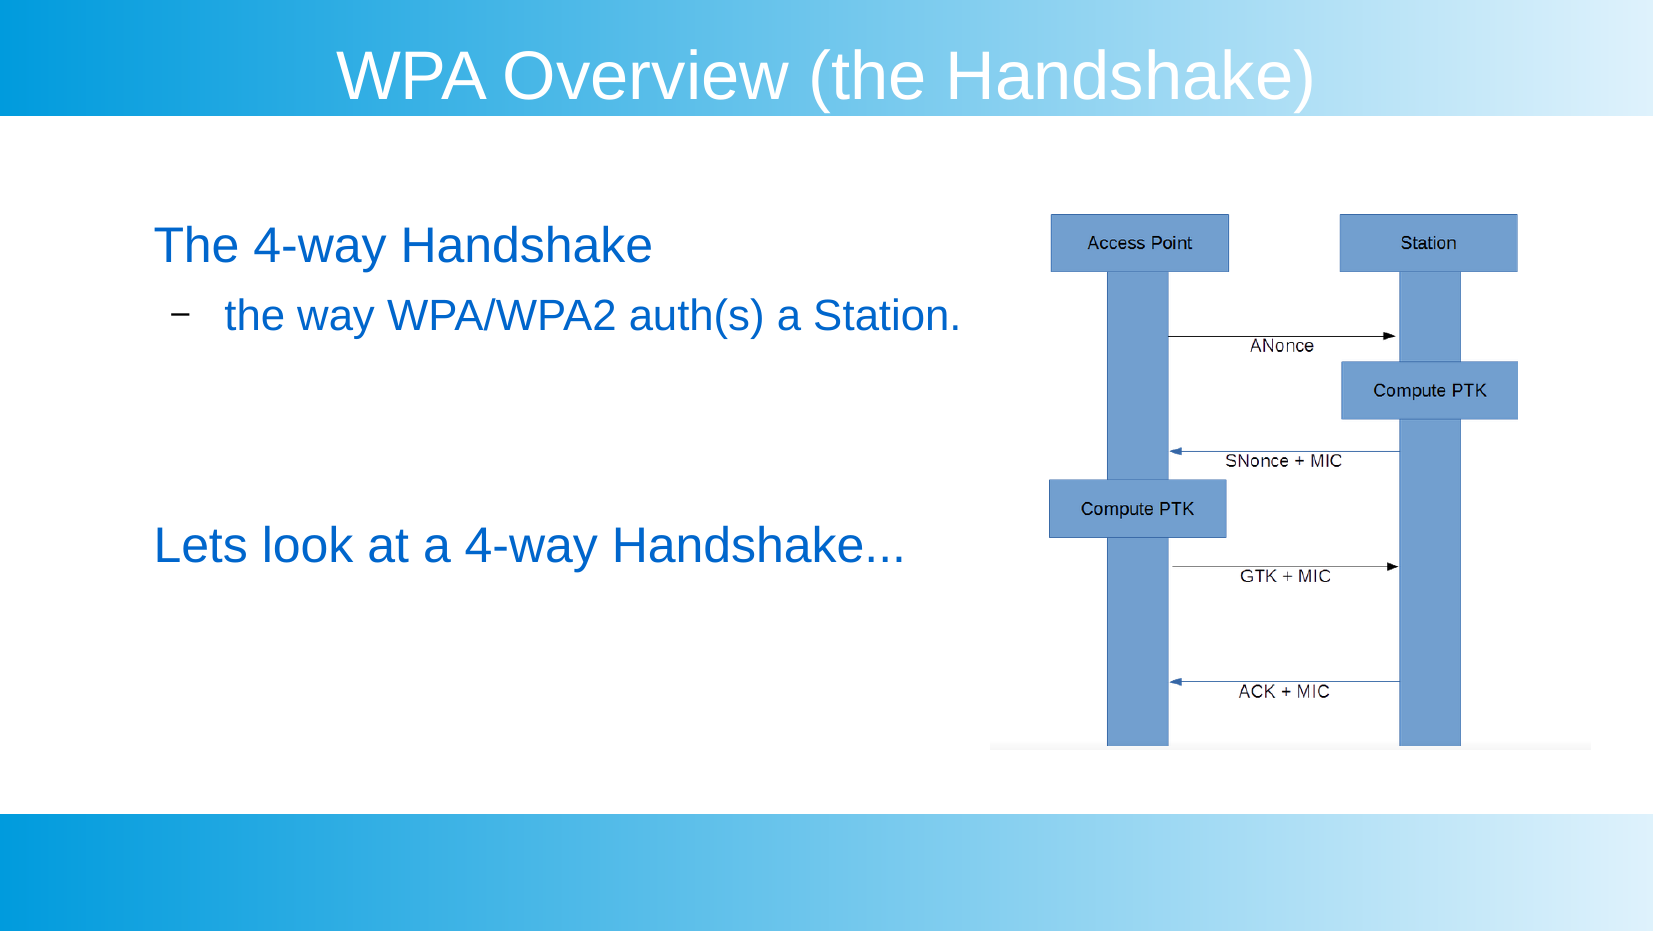

# WPA Overview (the Handshake)
The 4-way Handshake
the way WPA/WPA2 auth(s) a Station.
Lets look at a 4-way Handshake...